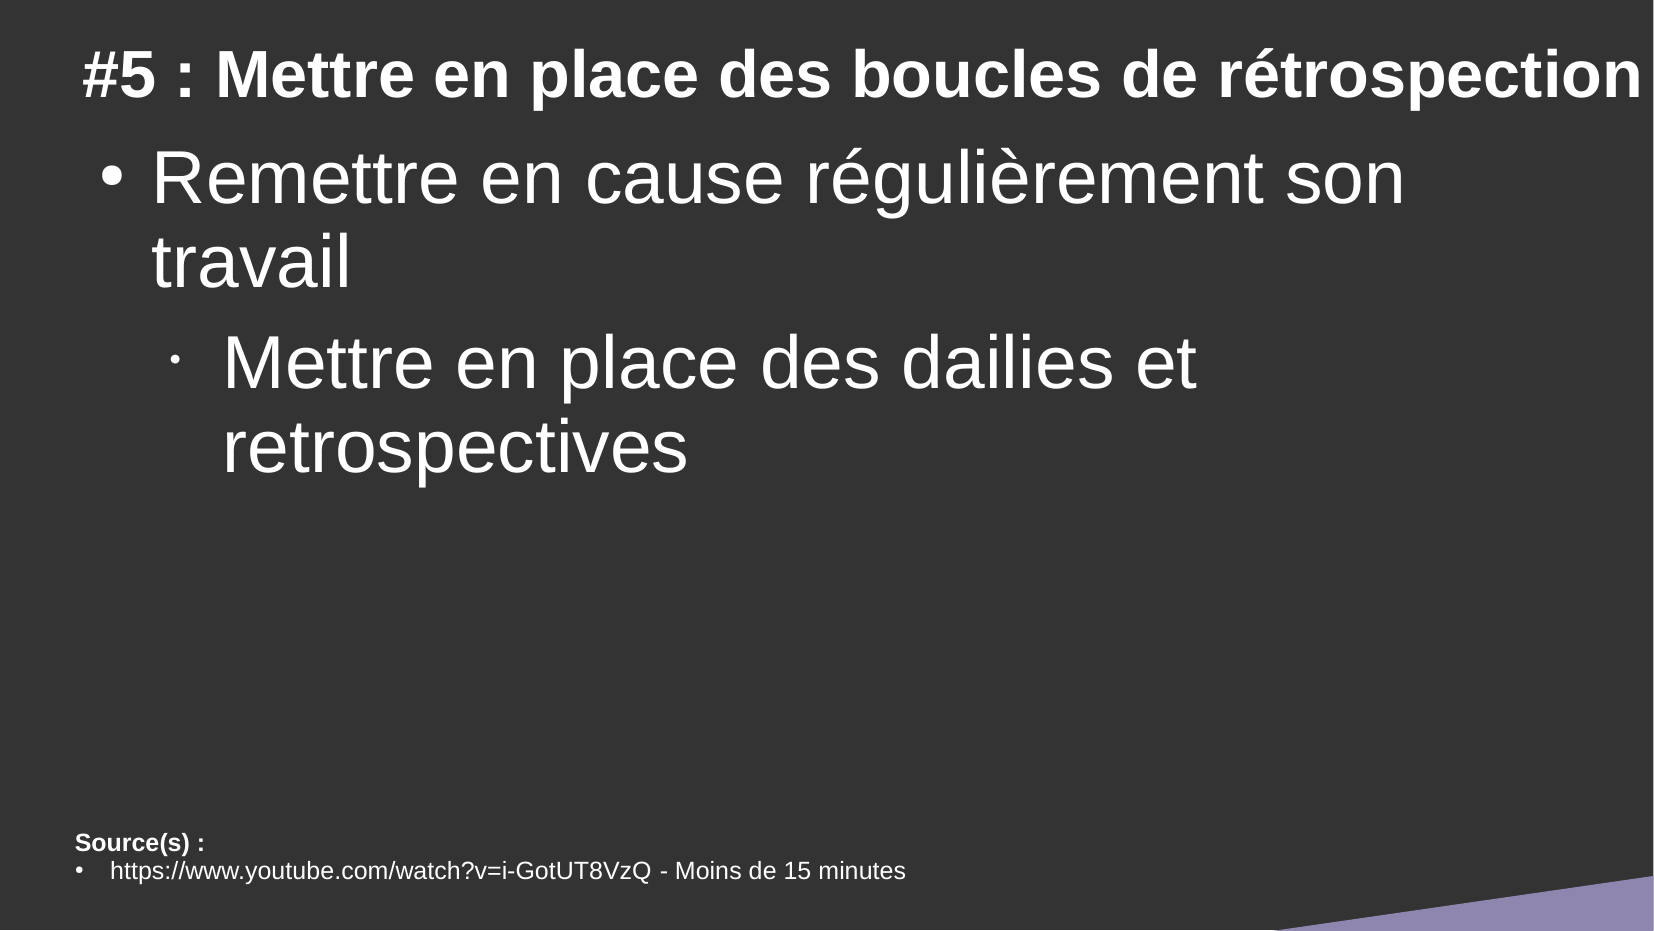

# #5 : Mettre en place des boucles de rétrospection
Remettre en cause régulièrement son travail
Mettre en place des dailies et retrospectives
Source(s) :
https://www.youtube.com/watch?v=i-GotUT8VzQ - Moins de 15 minutes